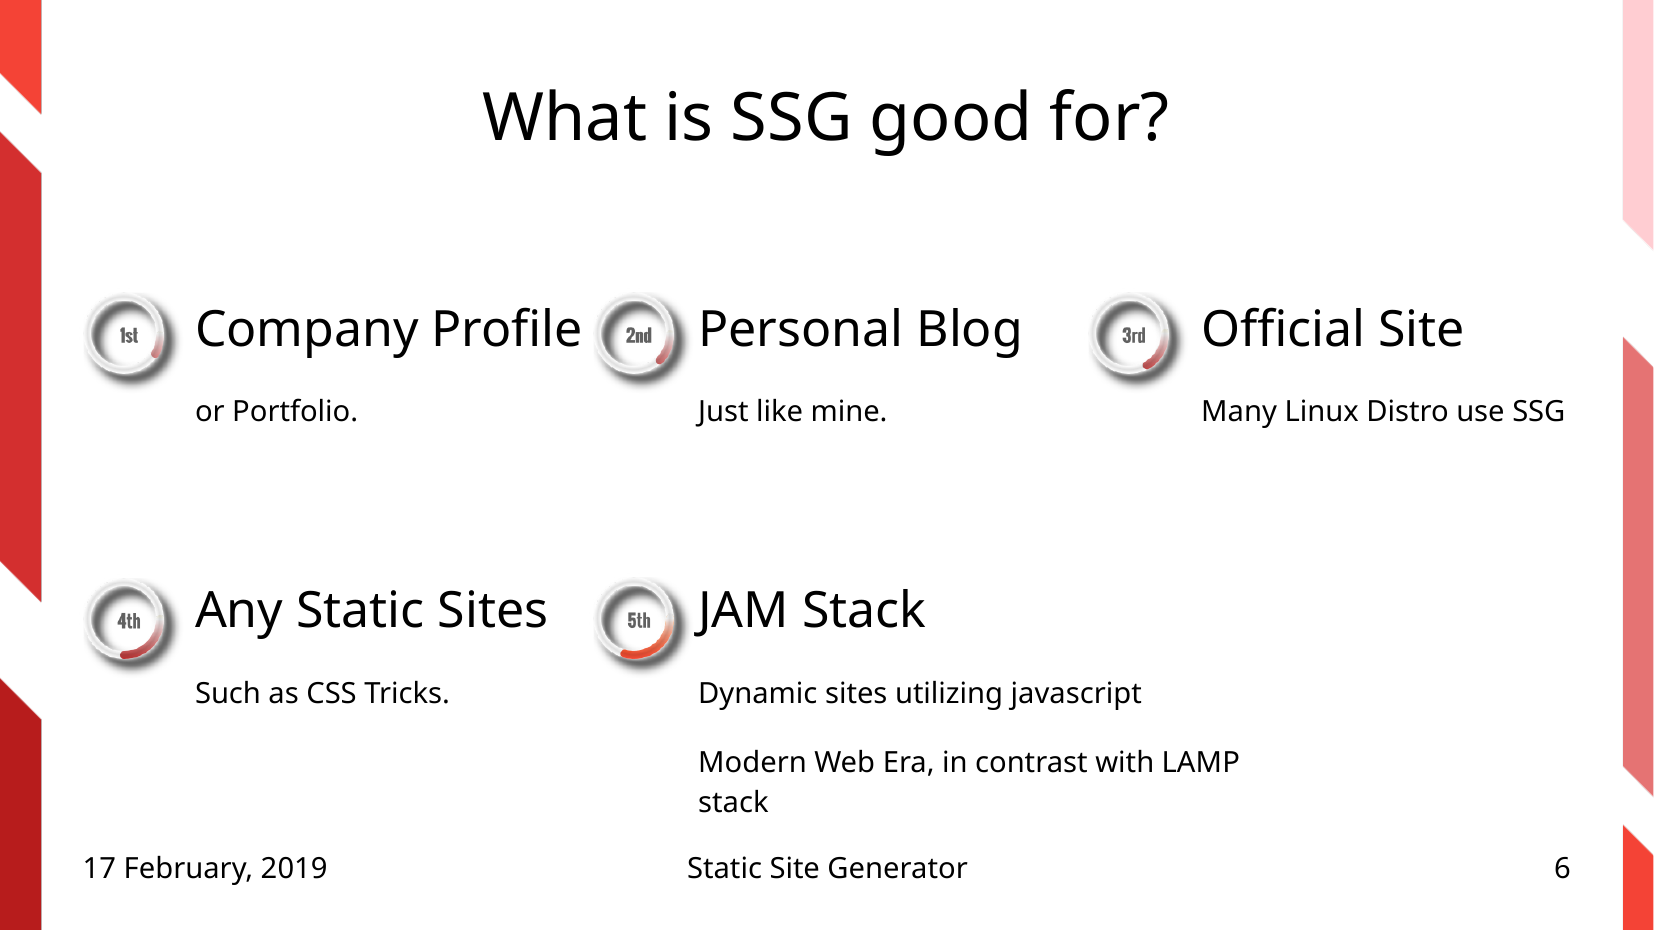

# What is SSG good for?
Company Profile
or Portfolio.
Personal Blog
Just like mine.
Official Site
Many Linux Distro use SSG
Any Static Sites
Such as CSS Tricks.
JAM Stack
Dynamic sites utilizing javascript
Modern Web Era, in contrast with LAMP stack
17 February, 2019
Static Site Generator
6